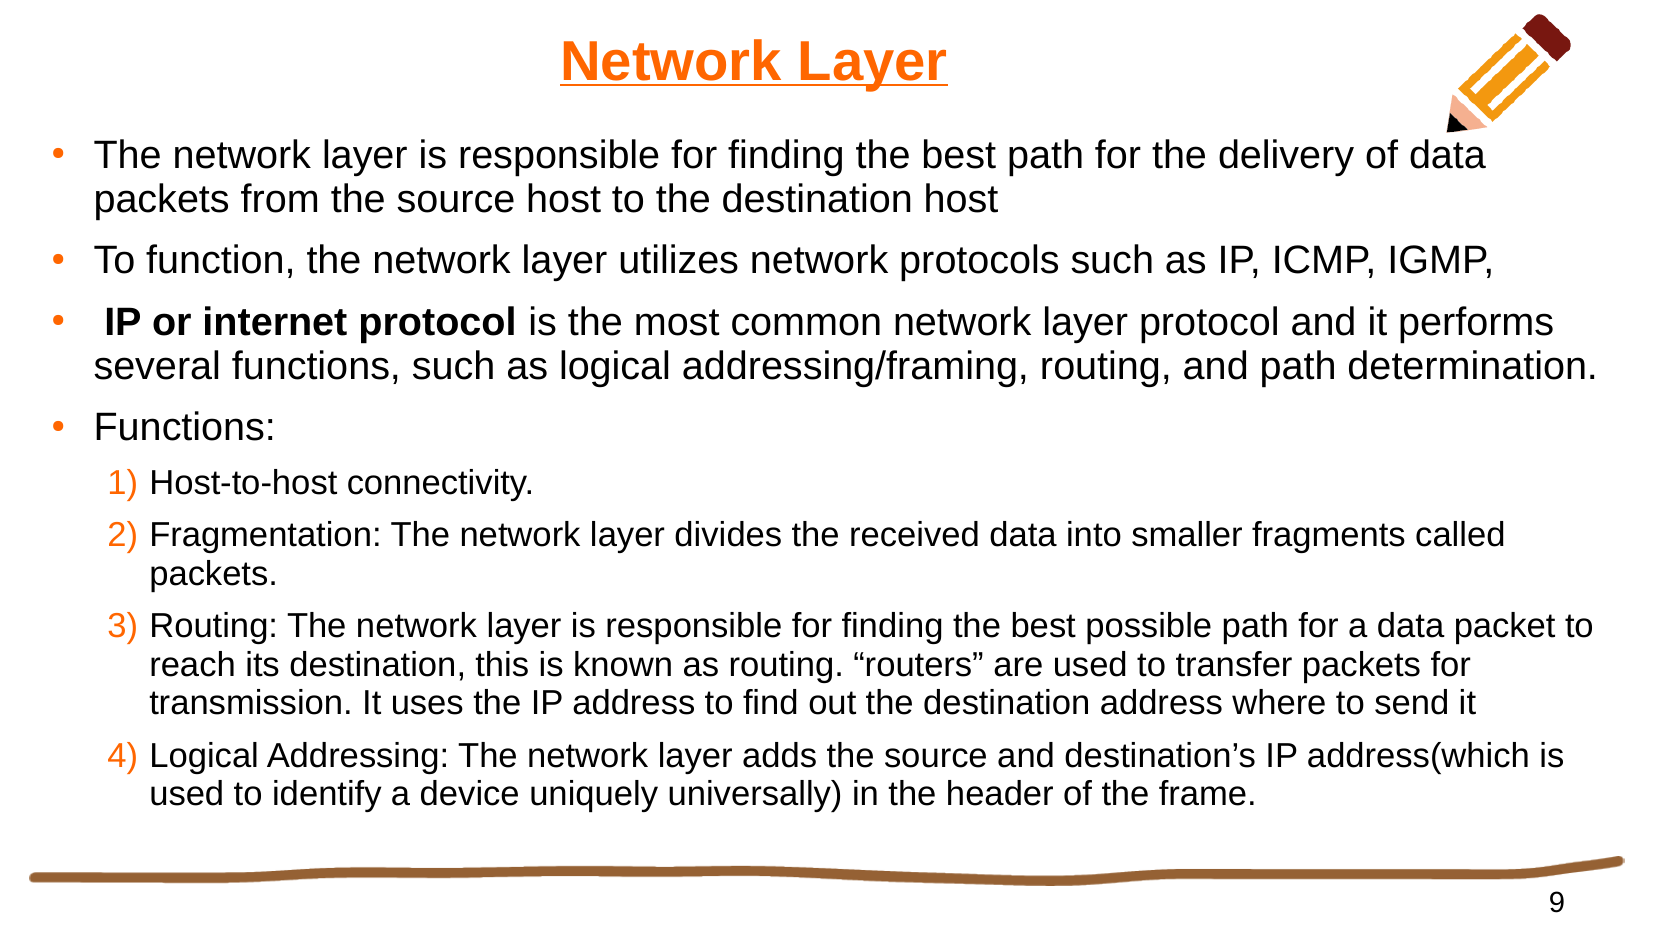

# Network Layer
The network layer is responsible for finding the best path for the delivery of data packets from the source host to the destination host
To function, the network layer utilizes network protocols such as IP, ICMP, IGMP,
 IP or internet protocol is the most common network layer protocol and it performs several functions, such as logical addressing/framing, routing, and path determination.
Functions:
Host-to-host connectivity.
Fragmentation: The network layer divides the received data into smaller fragments called packets.
Routing: The network layer is responsible for finding the best possible path for a data packet to reach its destination, this is known as routing. “routers” are used to transfer packets for transmission. It uses the IP address to find out the destination address where to send it
Logical Addressing: The network layer adds the source and destination’s IP address(which is used to identify a device uniquely universally) in the header of the frame.
9